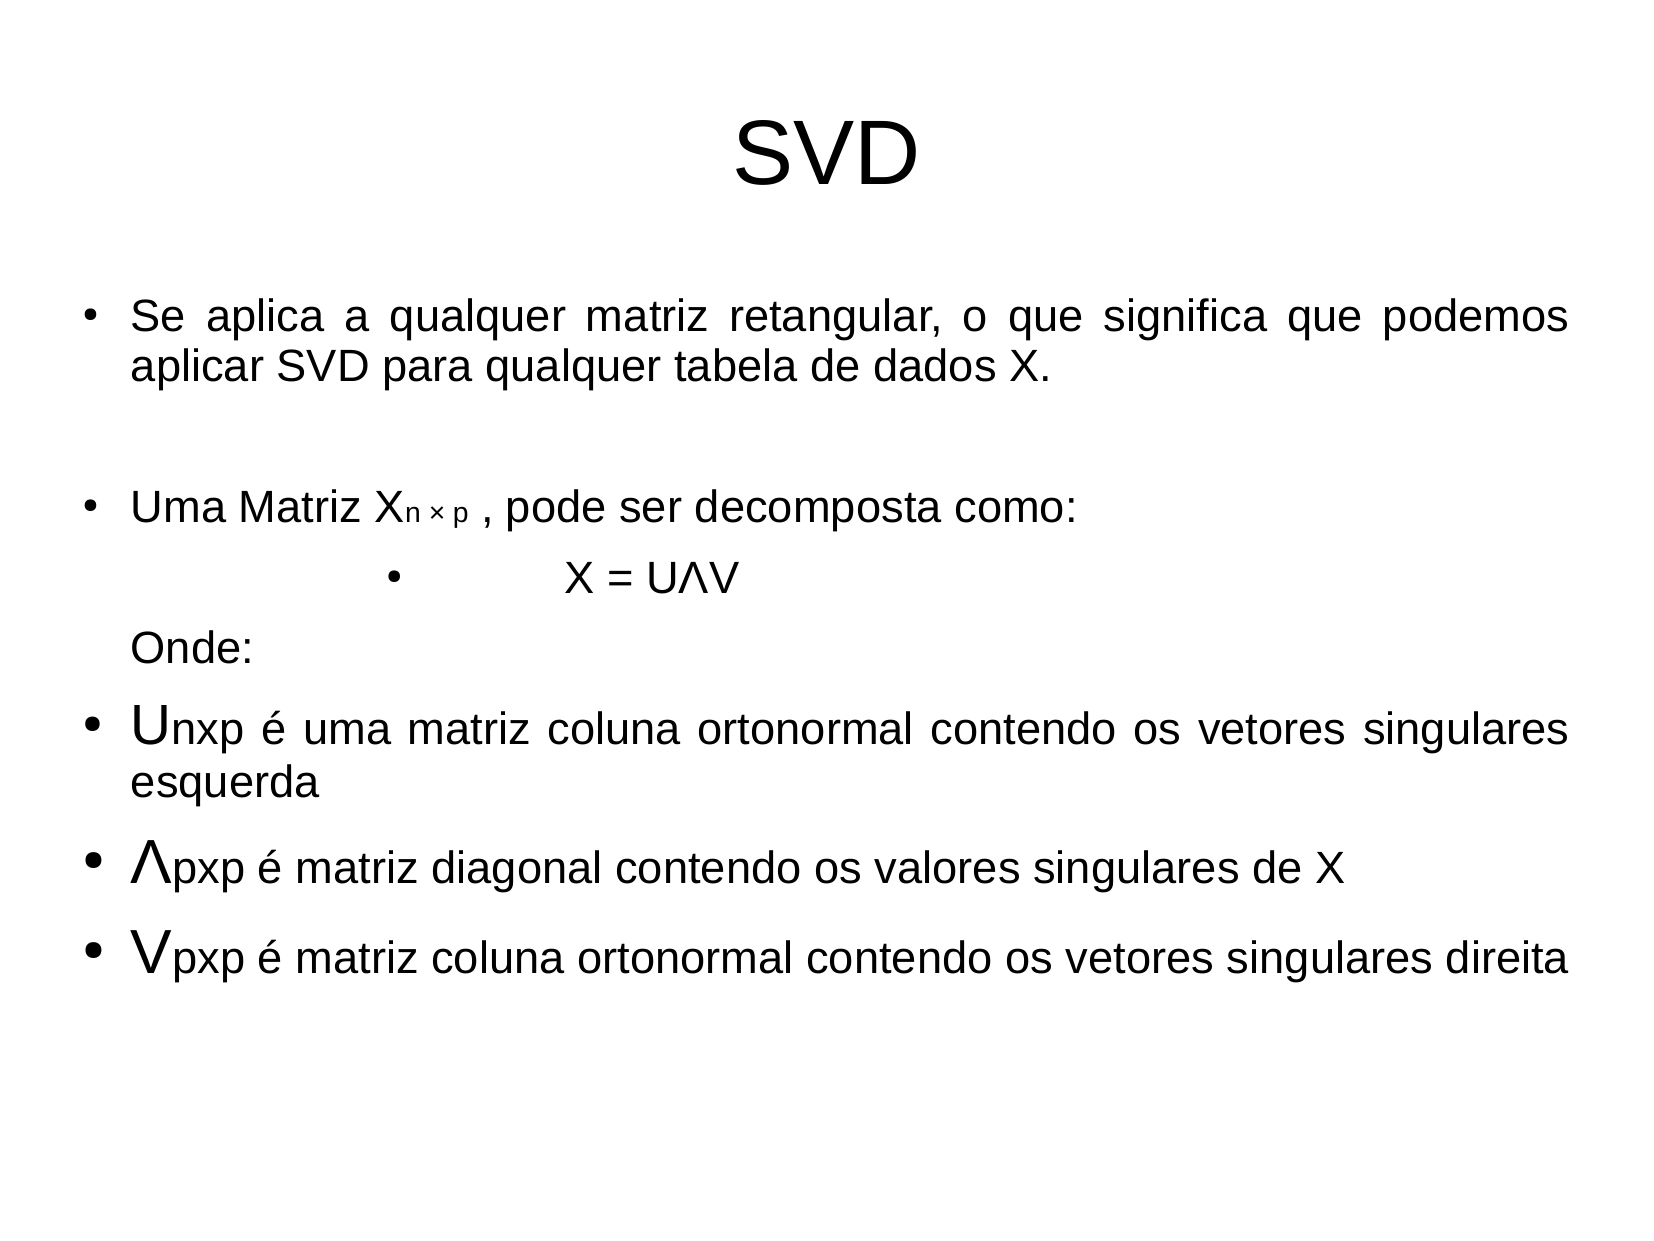

# SVD
Se aplica a qualquer matriz retangular, o que significa que podemos aplicar SVD para qualquer tabela de dados X.
Uma Matriz Xn × p , pode ser decomposta como:
X = UΛV
Onde:
Unxp é uma matriz coluna ortonormal contendo os vetores singulares esquerda
Λpxp é matriz diagonal contendo os valores singulares de X
Vpxp é matriz coluna ortonormal contendo os vetores singulares direita